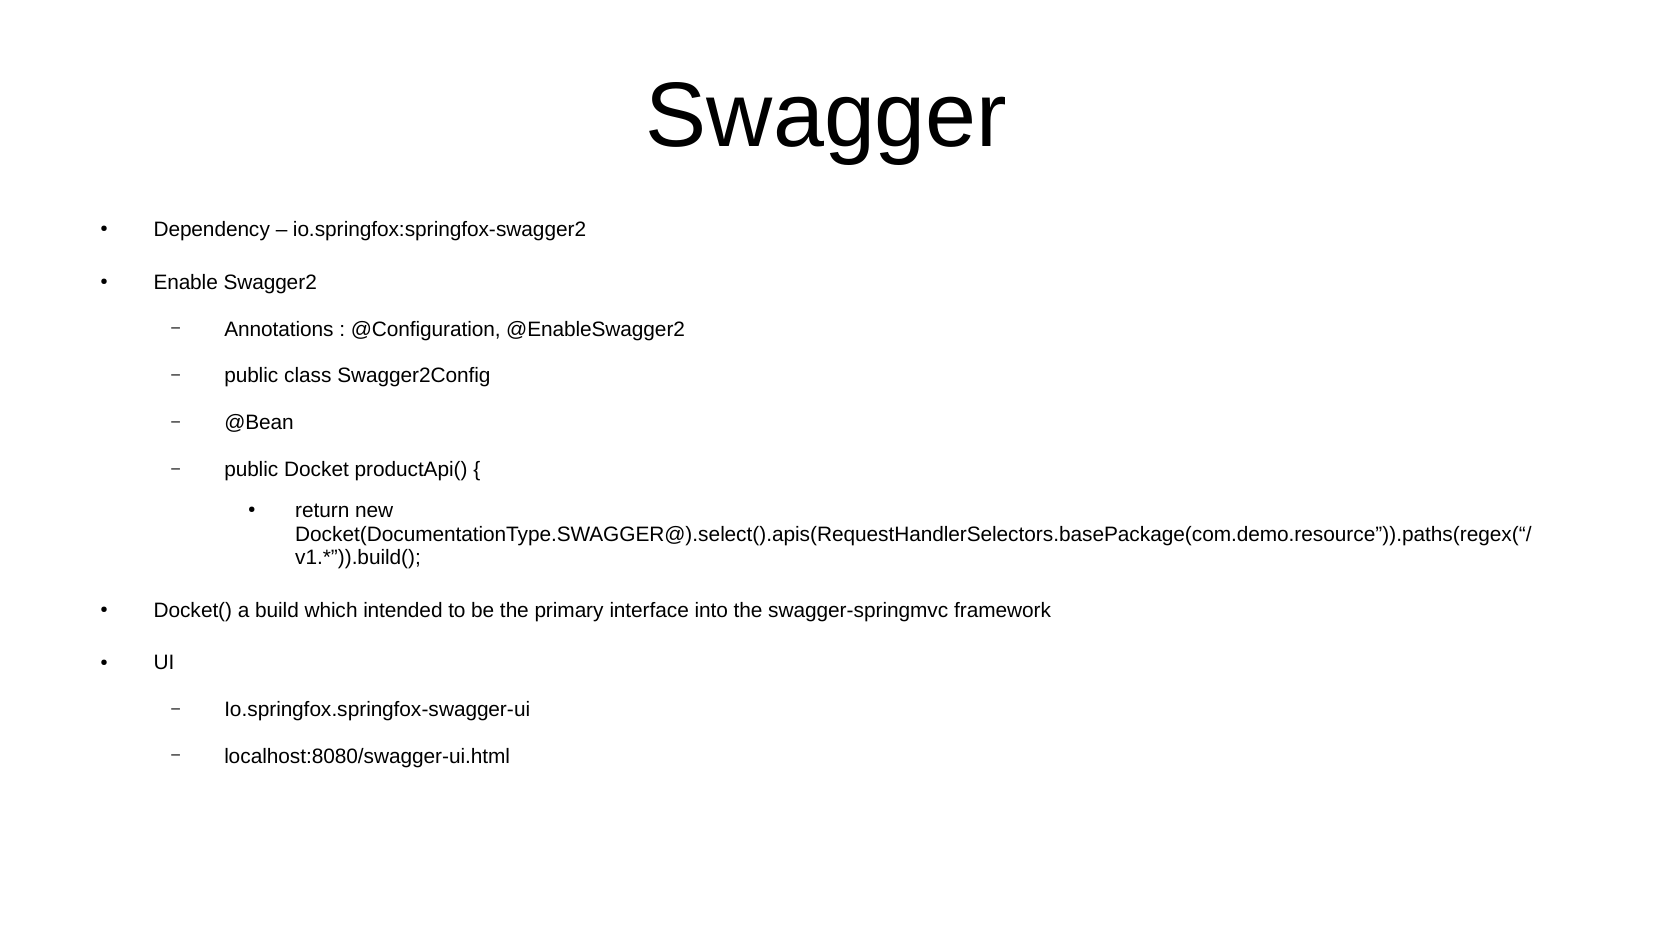

# Swagger
Dependency – io.springfox:springfox-swagger2
Enable Swagger2
Annotations : @Configuration, @EnableSwagger2
public class Swagger2Config
@Bean
public Docket productApi() {
return new Docket(DocumentationType.SWAGGER@).select().apis(RequestHandlerSelectors.basePackage(com.demo.resource”)).paths(regex(“/v1.*”)).build();
Docket() a build which intended to be the primary interface into the swagger-springmvc framework
UI
Io.springfox.springfox-swagger-ui
localhost:8080/swagger-ui.html